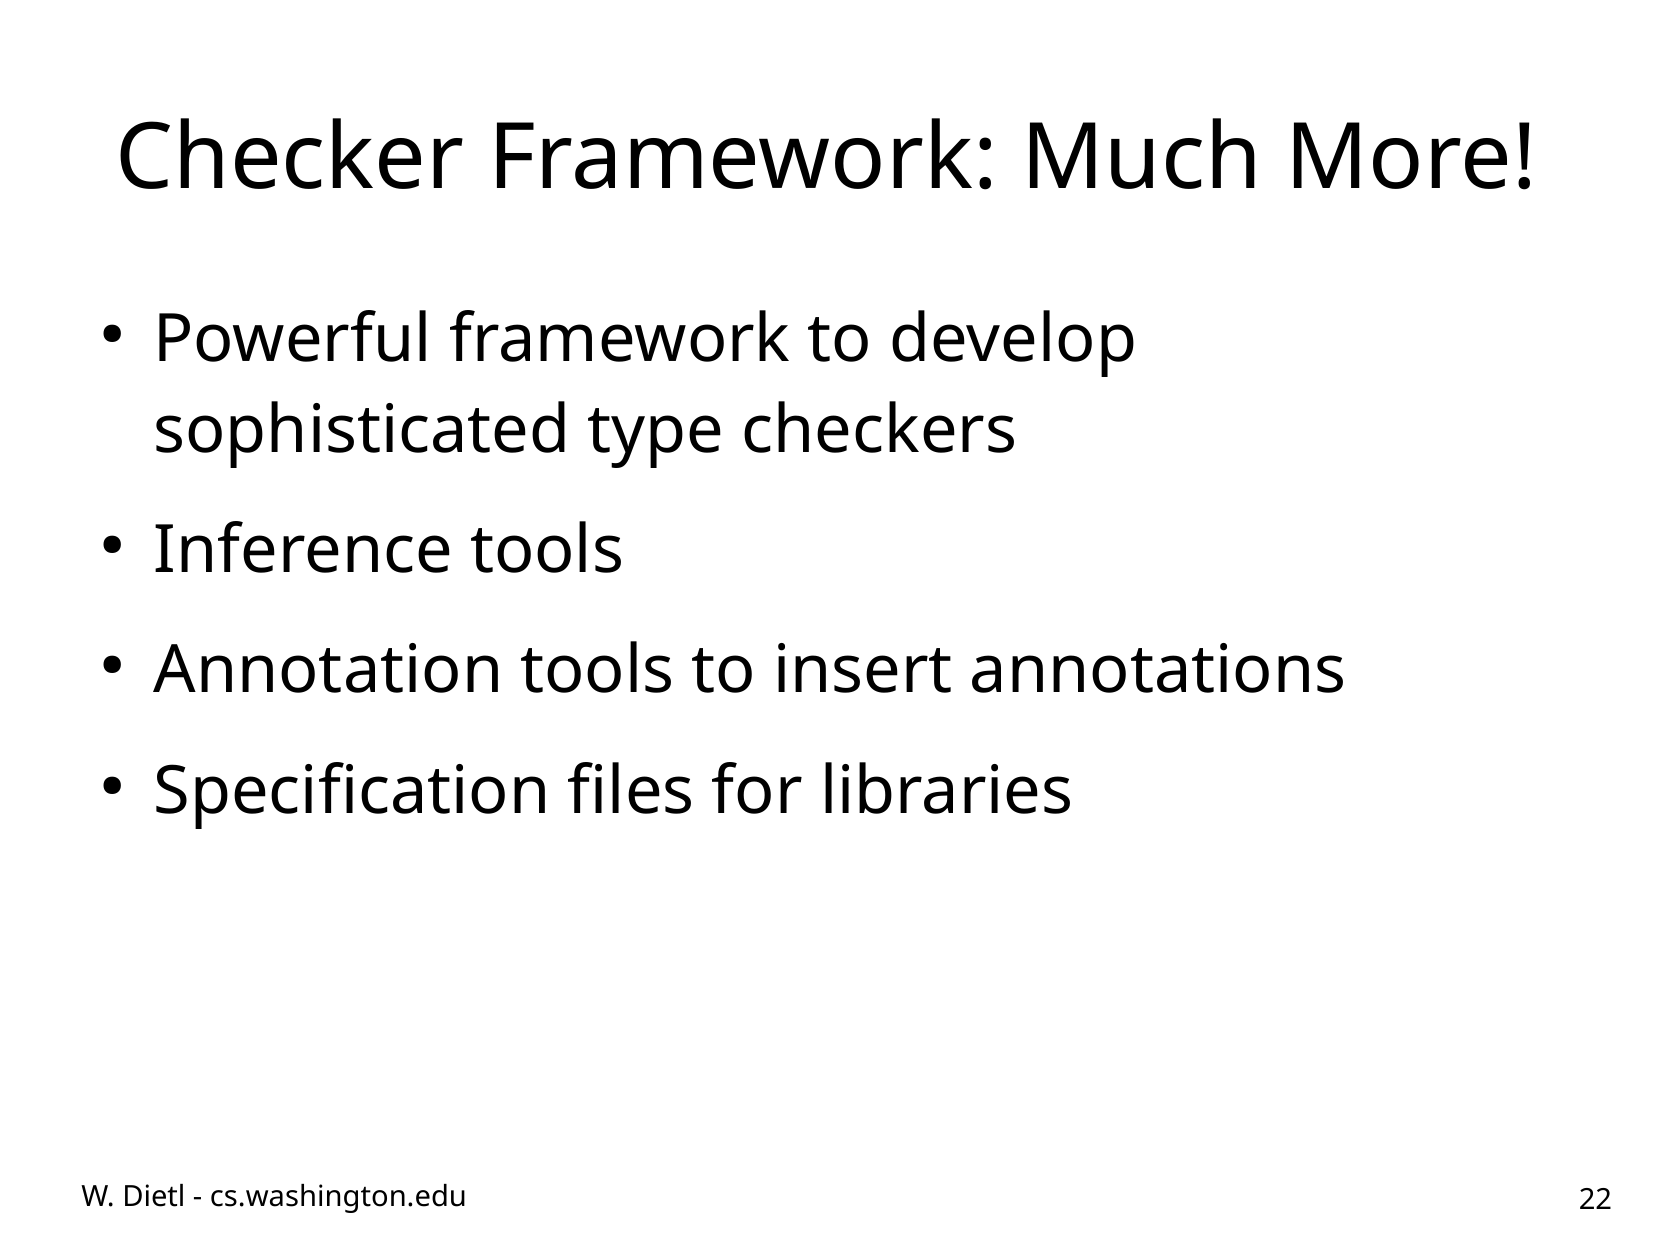

# Checker Framework: Much More!
Powerful framework to develop sophisticated type checkers
Inference tools
Annotation tools to insert annotations
Specification files for libraries
W. Dietl - cs.washington.edu
22